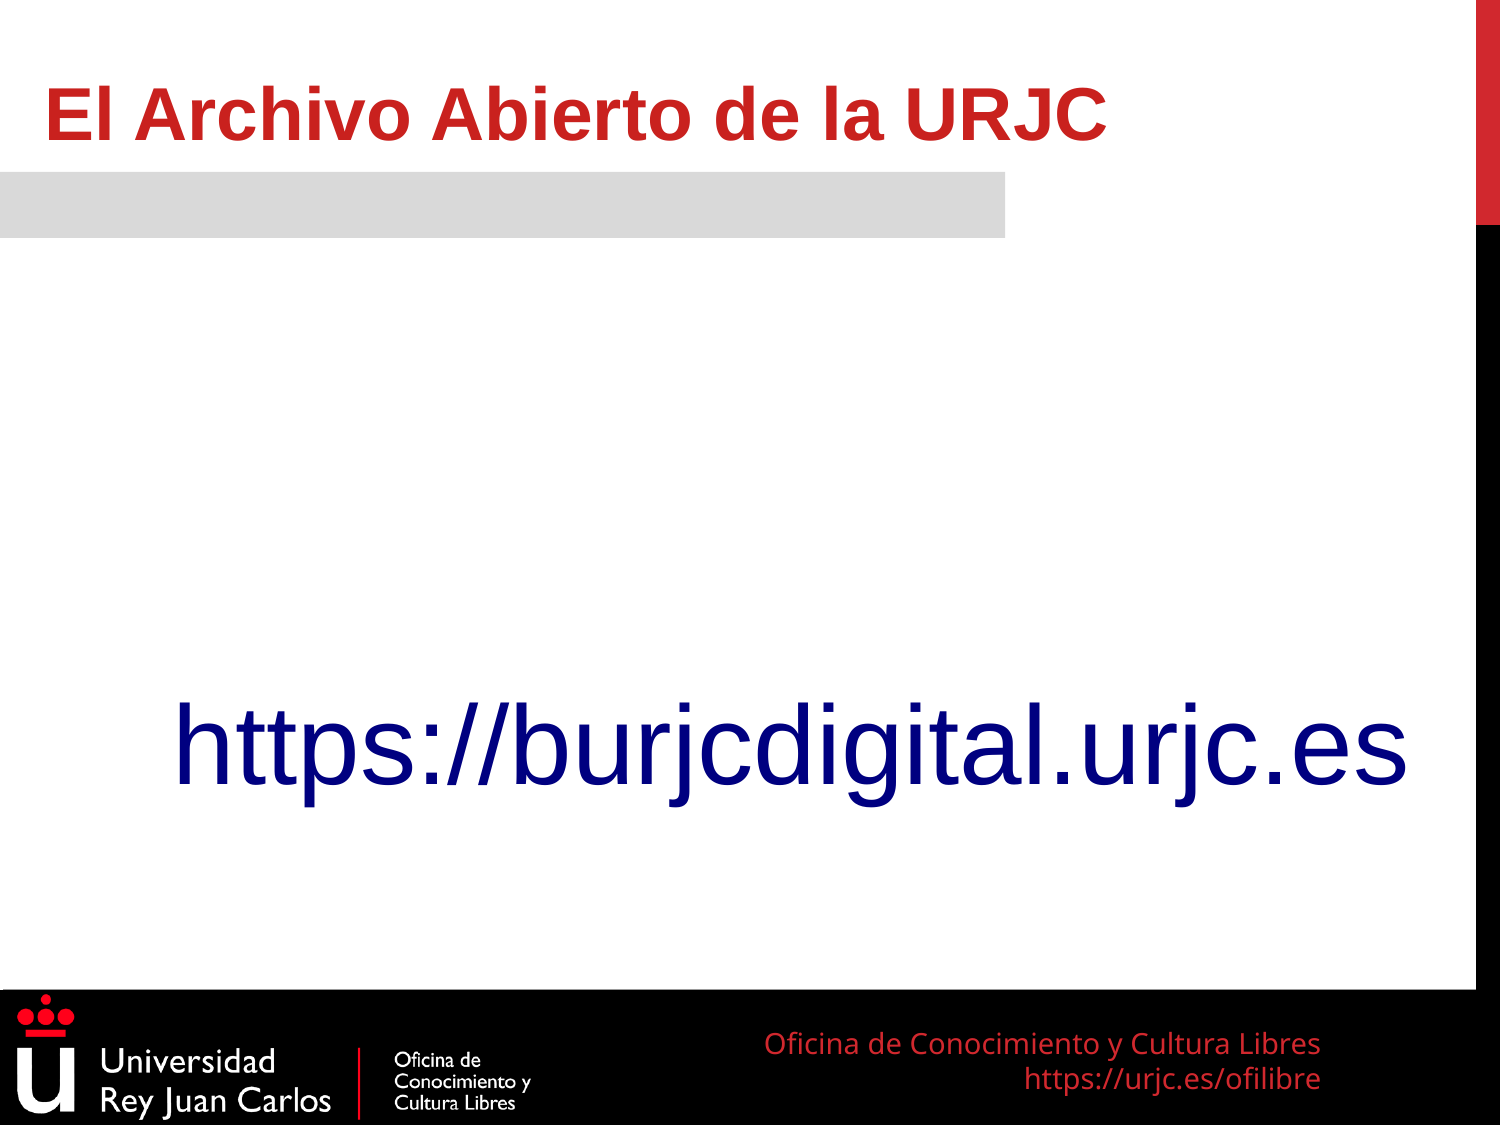

#
El Archivo Abierto de la URJC
https://burjcdigital.urjc.es